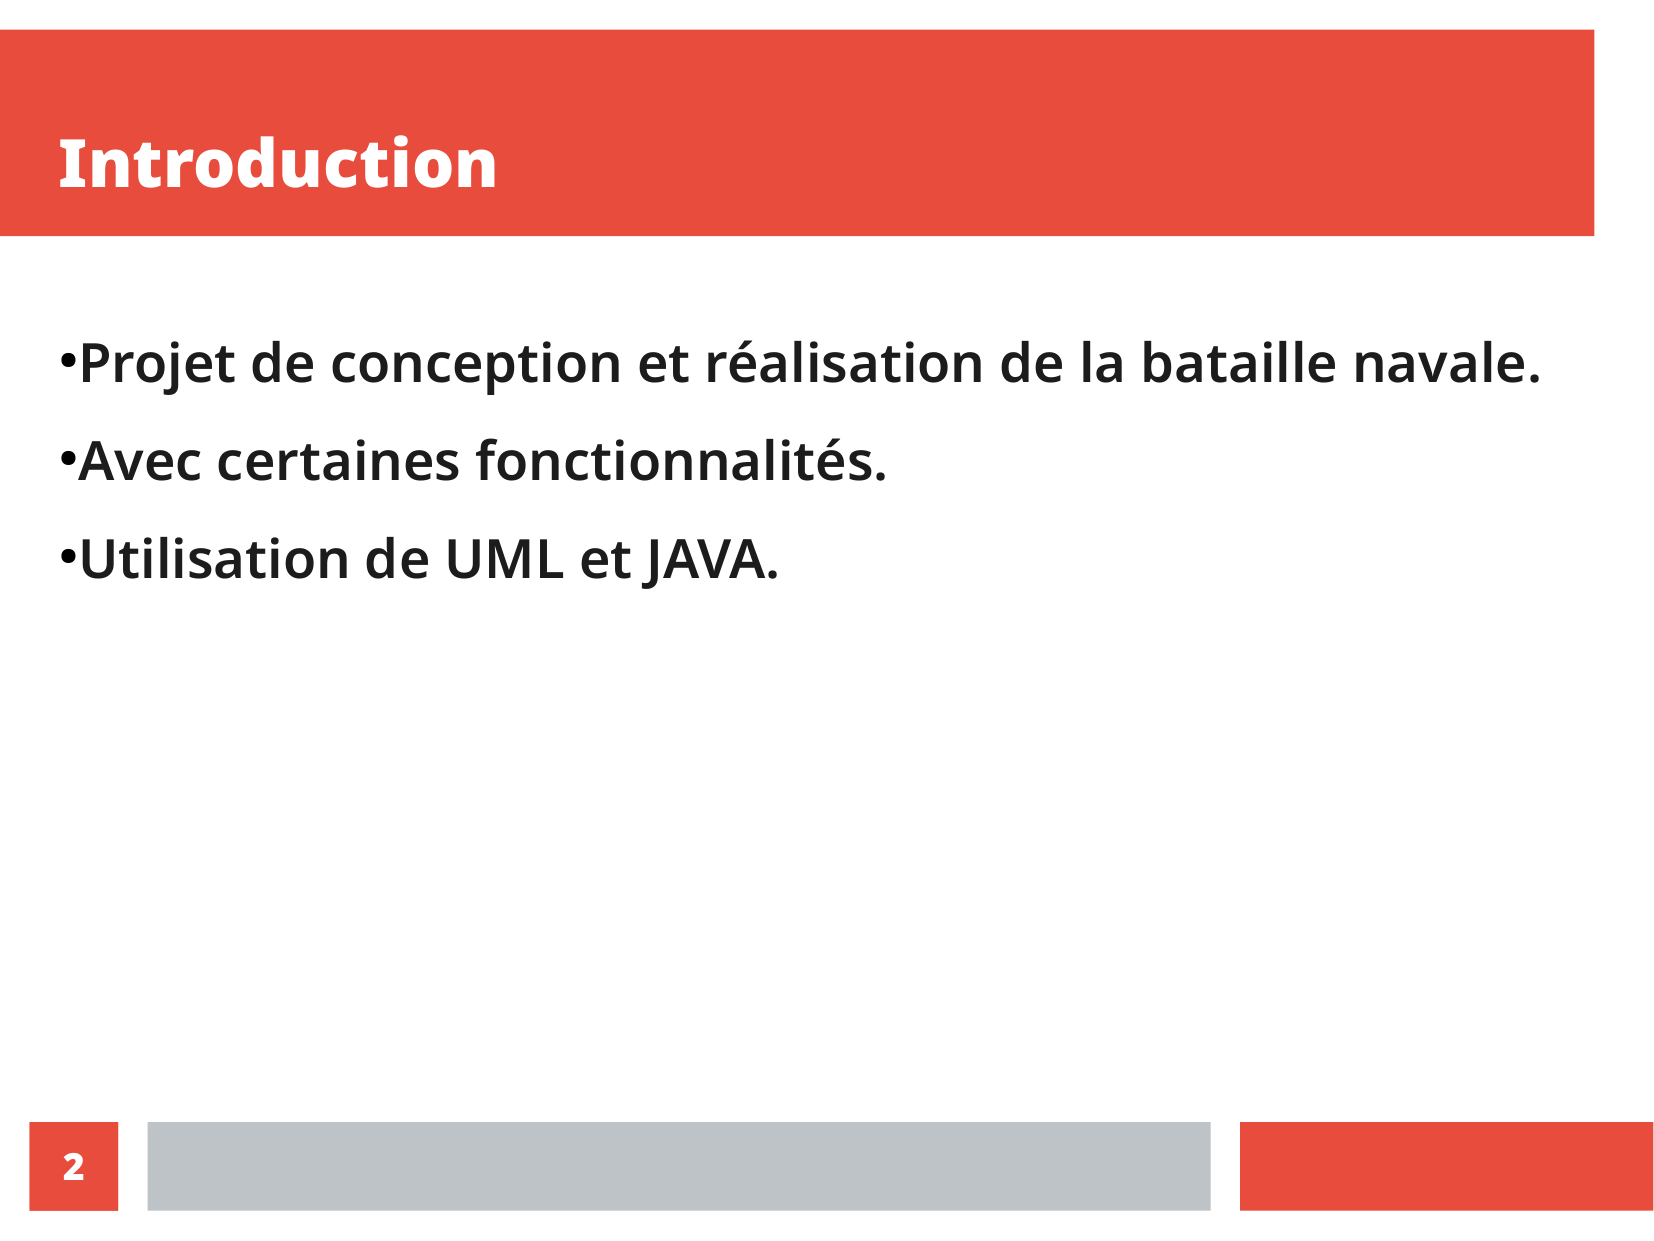

# Introduction
Projet de conception et réalisation de la bataille navale.
Avec certaines fonctionnalités.
Utilisation de UML et JAVA.
2